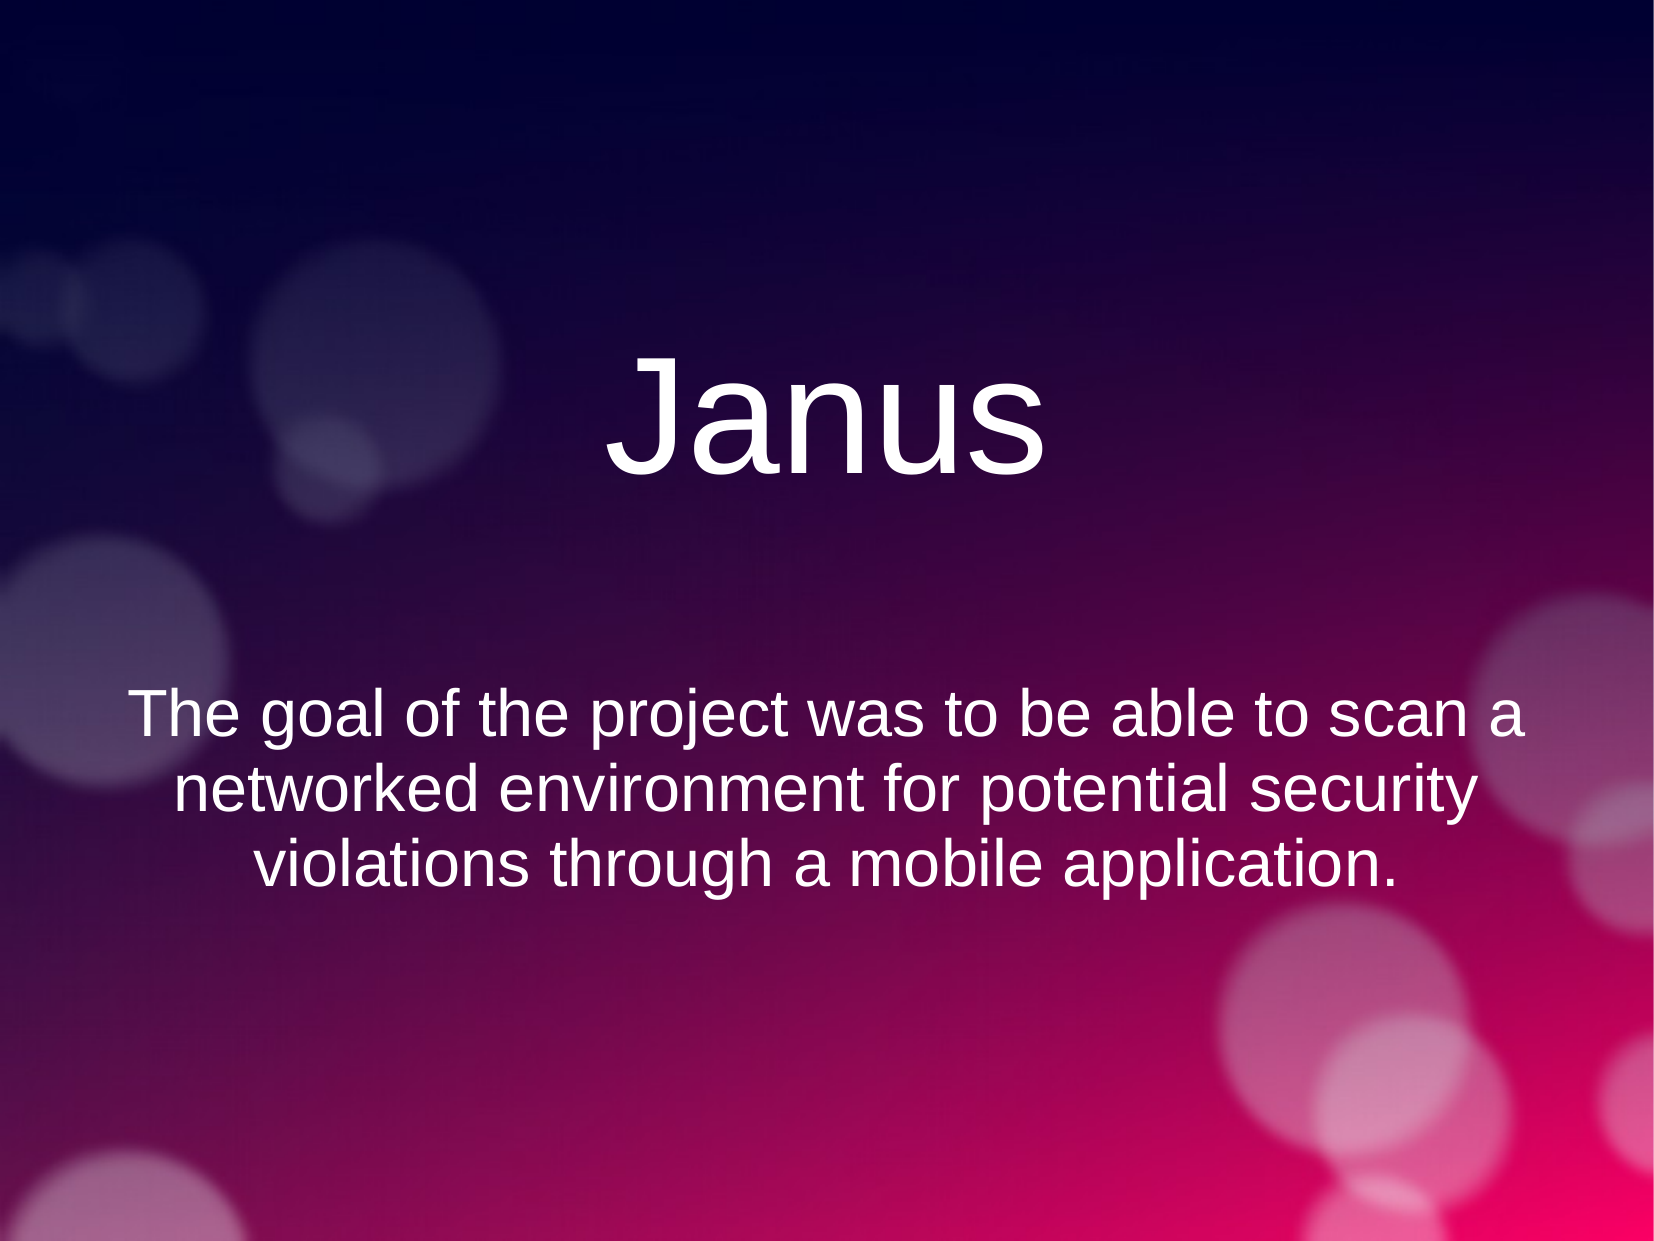

# Janus
The goal of the project was to be able to scan a networked environment for potential security violations through a mobile application.